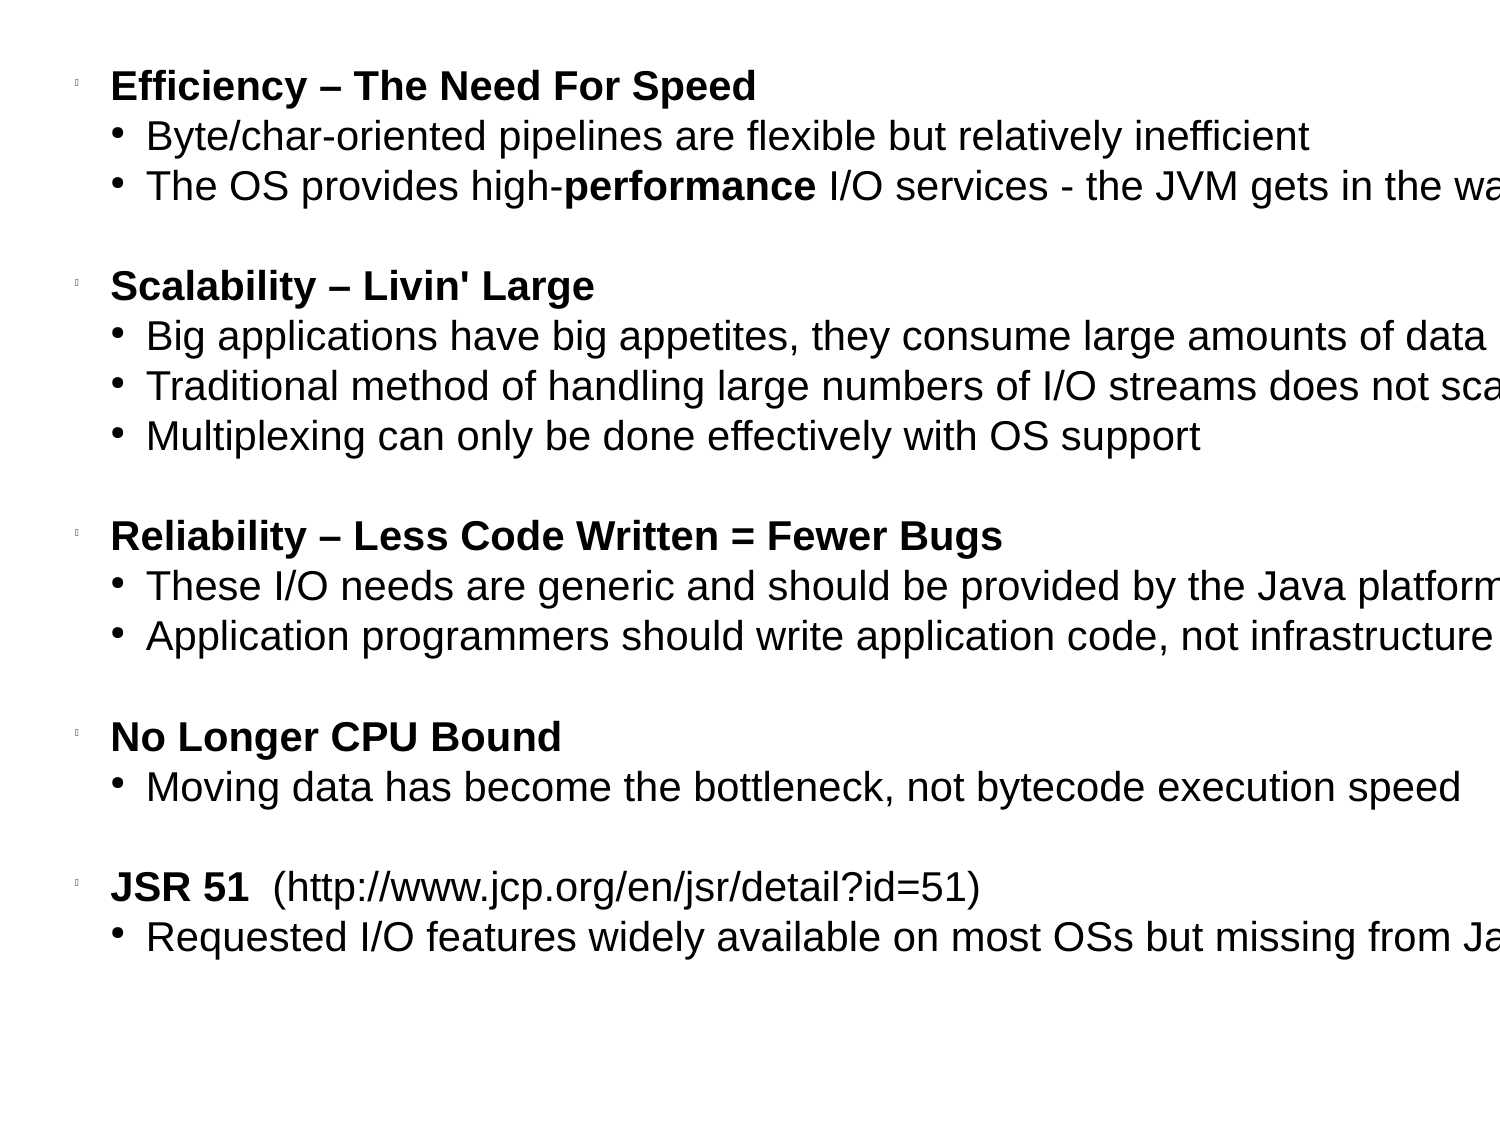

Efficiency – The Need For Speed
Byte/char-oriented pipelines are flexible but relatively inefficient
The OS provides high-performance I/O services - the JVM gets in the way
Scalability – Livin' Large
Big applications have big appetites, they consume large amounts of data
Traditional method of handling large numbers of I/O streams does not scale
Multiplexing can only be done effectively with OS support
Reliability – Less Code Written = Fewer Bugs
These I/O needs are generic and should be provided by the Java platform
Application programmers should write application code, not infrastructure
No Longer CPU Bound
Moving data has become the bottleneck, not bytecode execution speed
JSR 51 (http://www.jcp.org/en/jsr/detail?id=51)
Requested I/O features widely available on most OSs but missing from Java